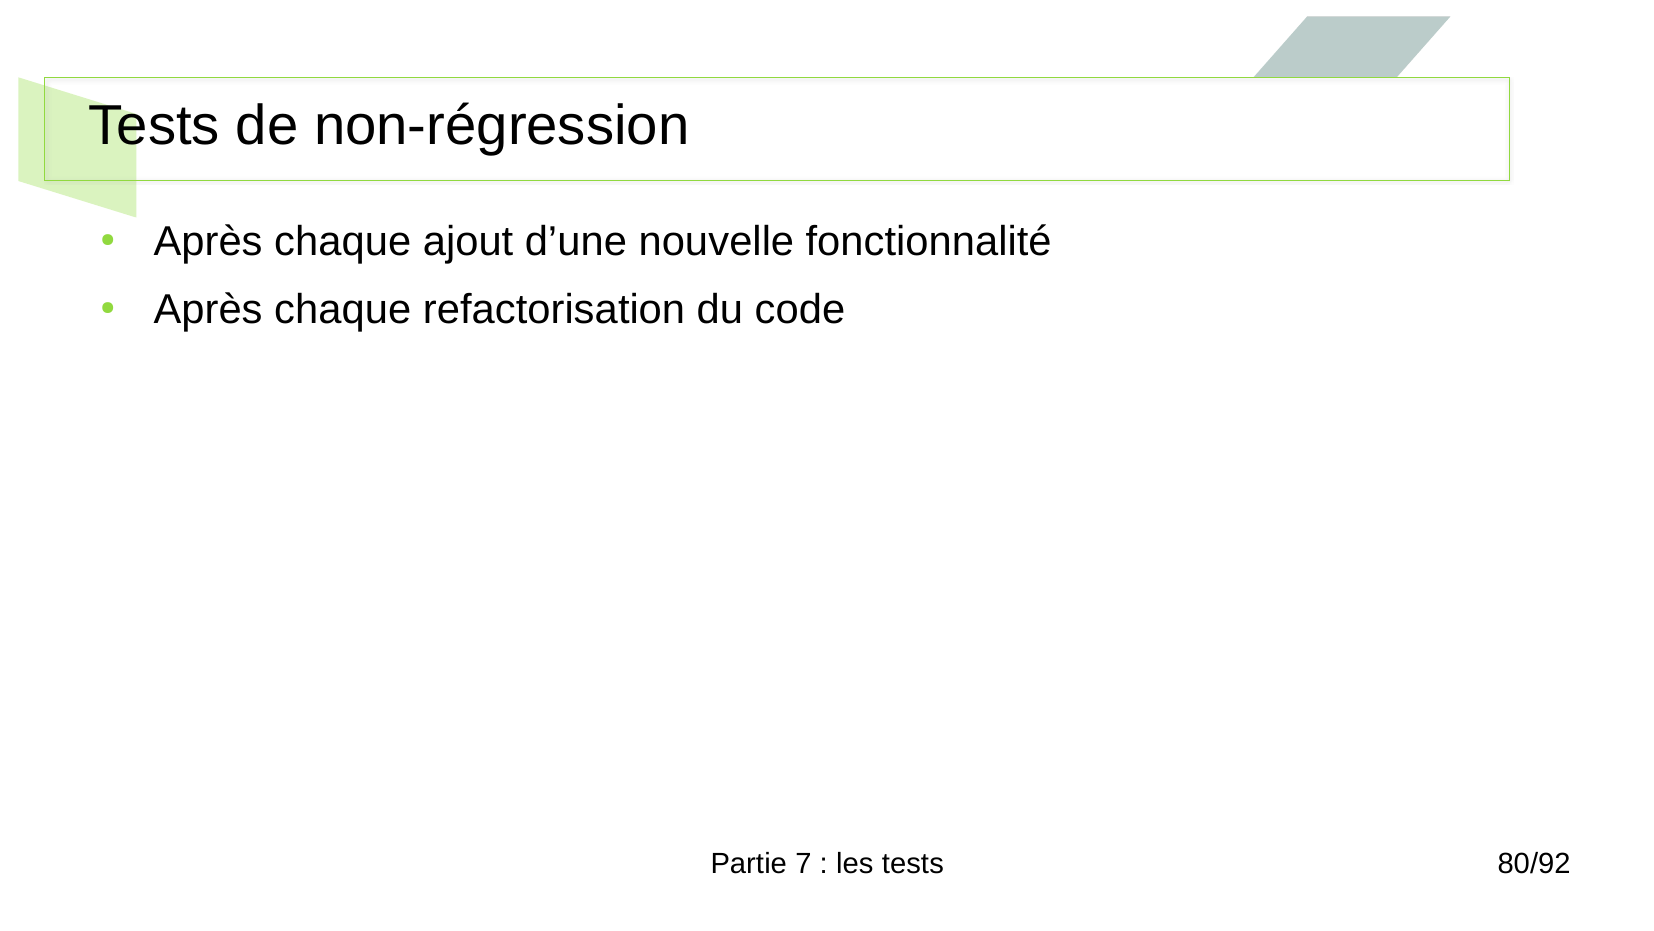

# Tests de non-régression
Après chaque ajout d’une nouvelle fonctionnalité
Après chaque refactorisation du code
Partie 7 : les tests
80